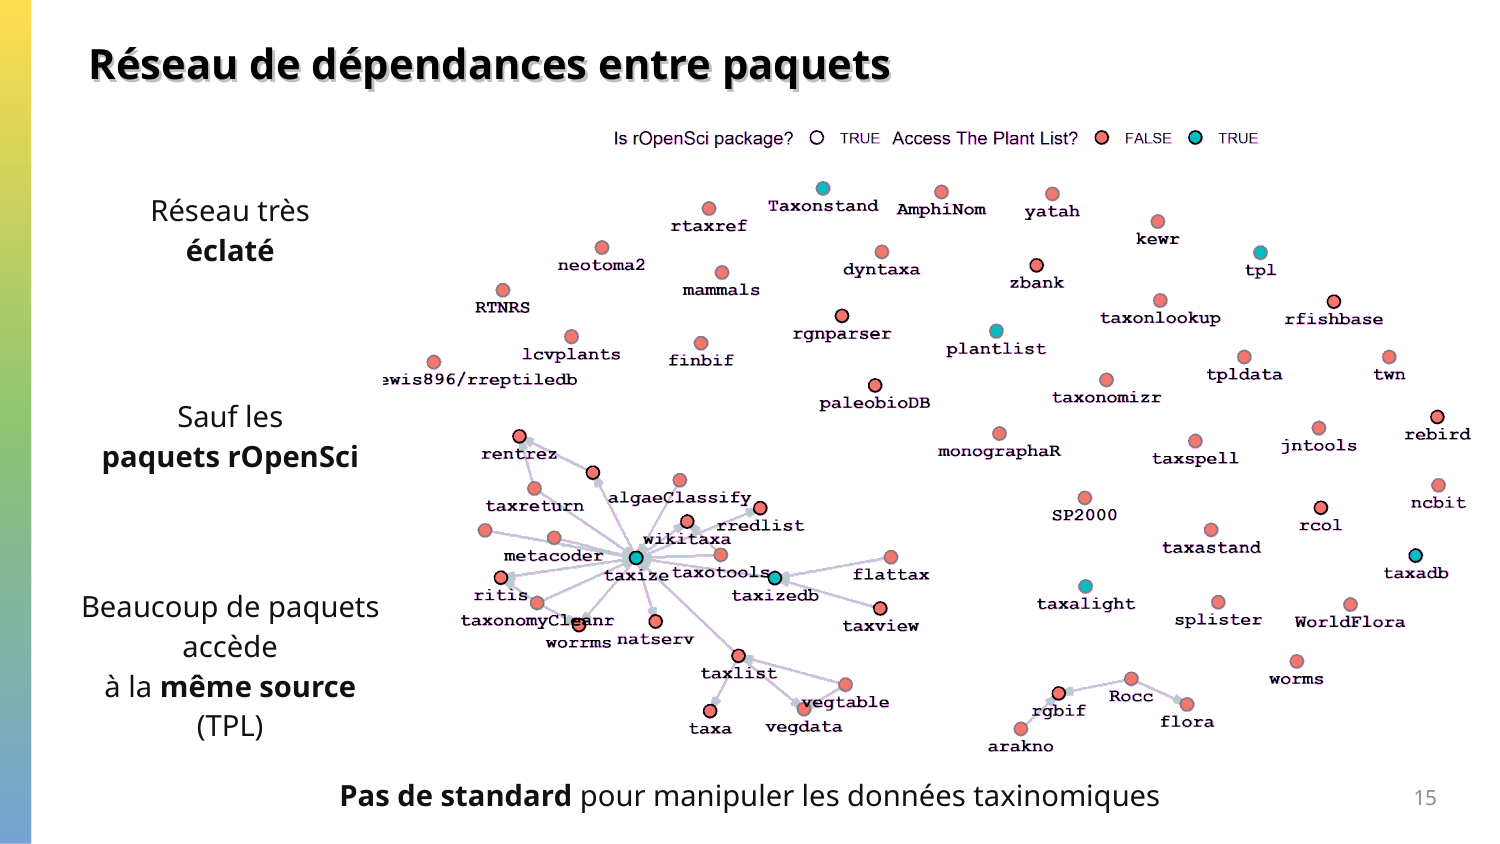

# Réseau de dépendances entre paquets
Réseau très éclaté
Sauf les
paquets rOpenSci
Beaucoup de paquets
accède
à la même source
(TPL)
Pas de standard pour manipuler les données taxinomiques